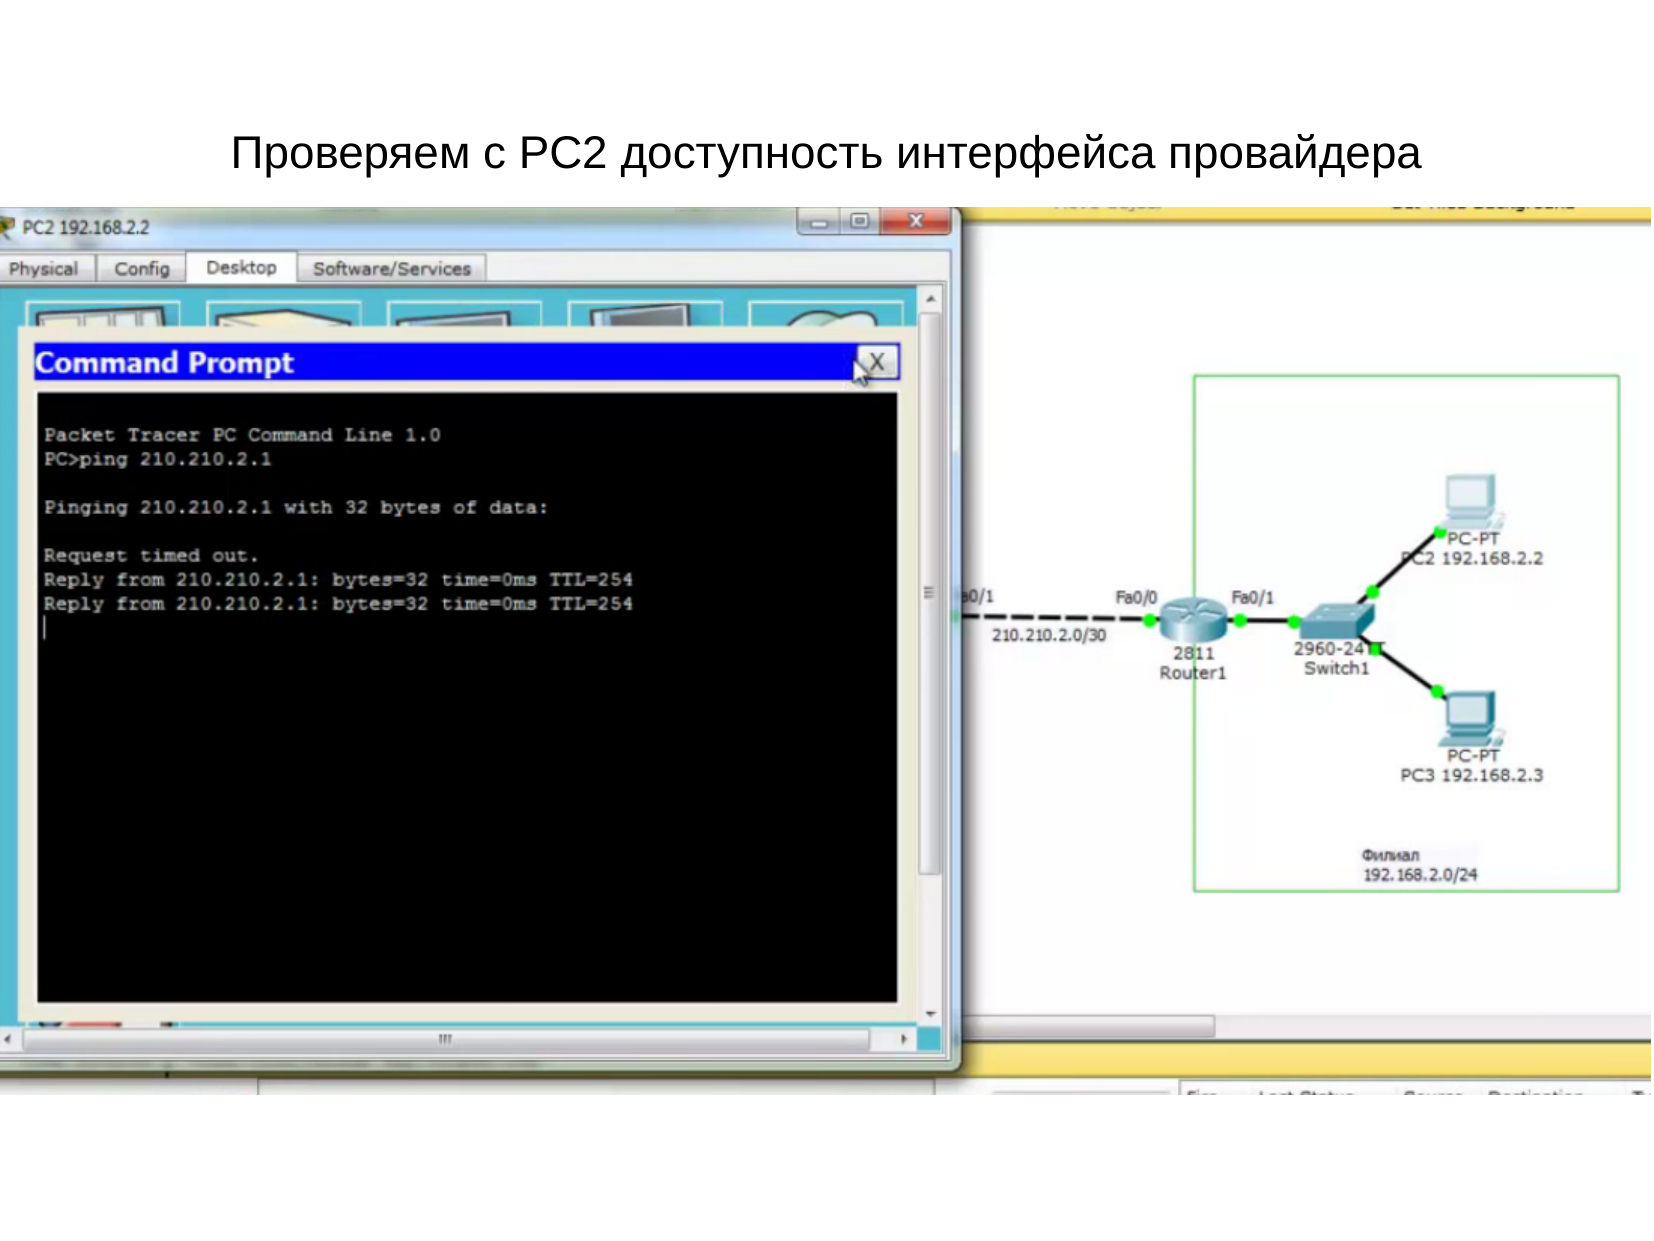

# Проверяем с PC2 доступность интерфейса провайдера